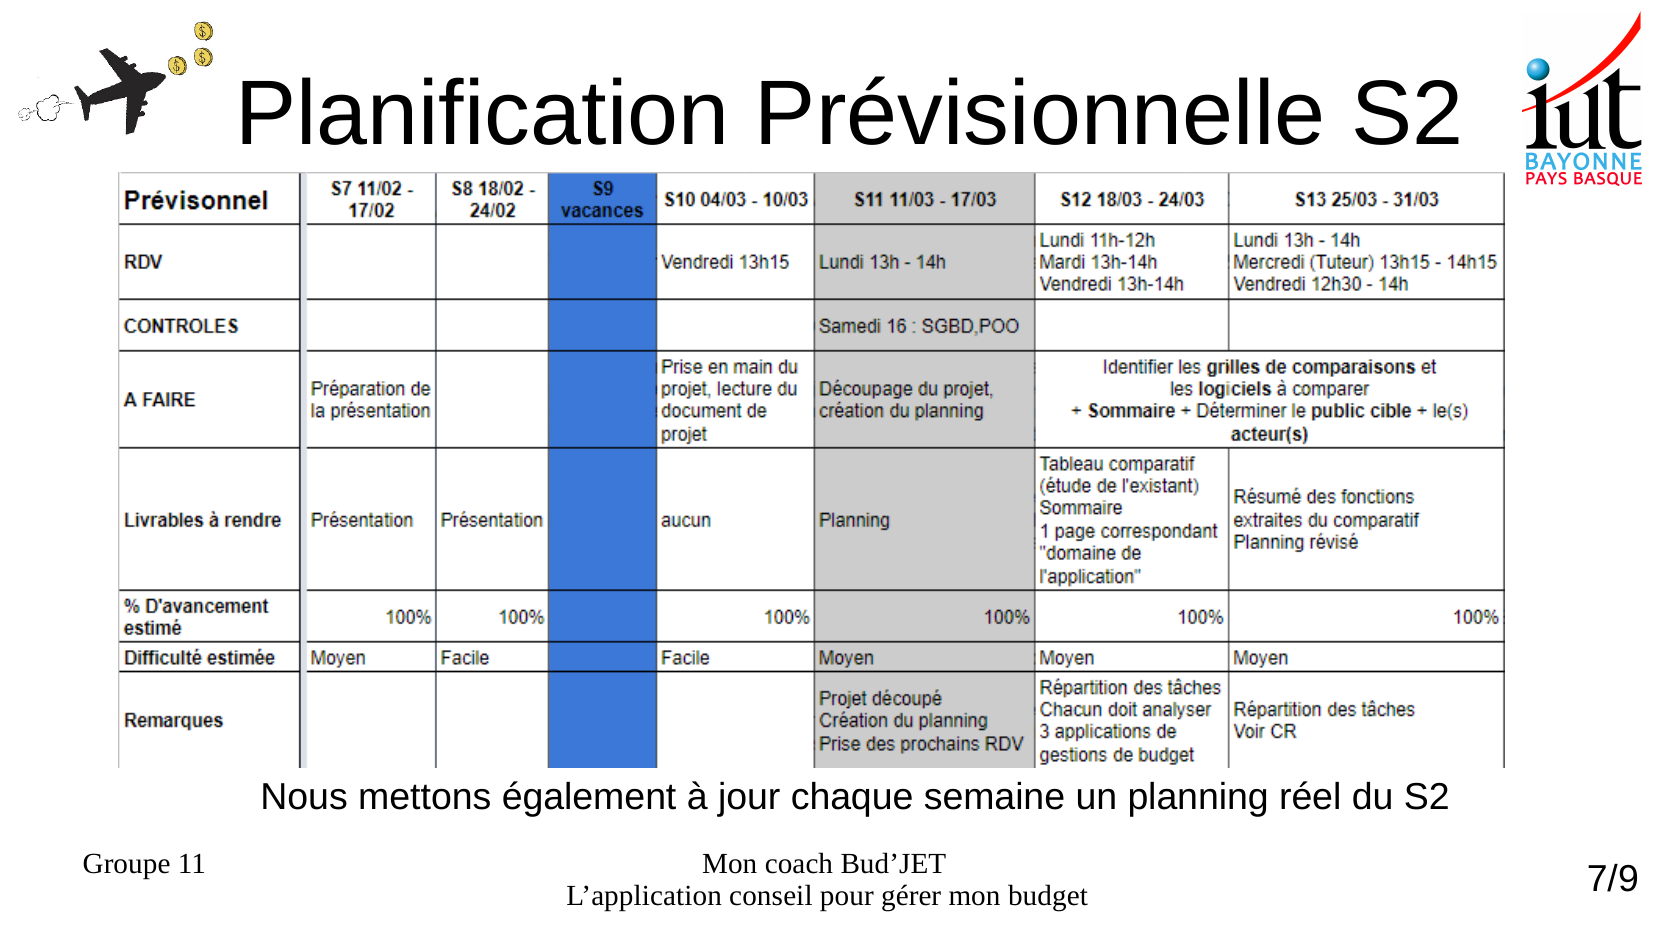

# Planification Prévisionnelle S2
Nous mettons également à jour chaque semaine un planning réel du S2